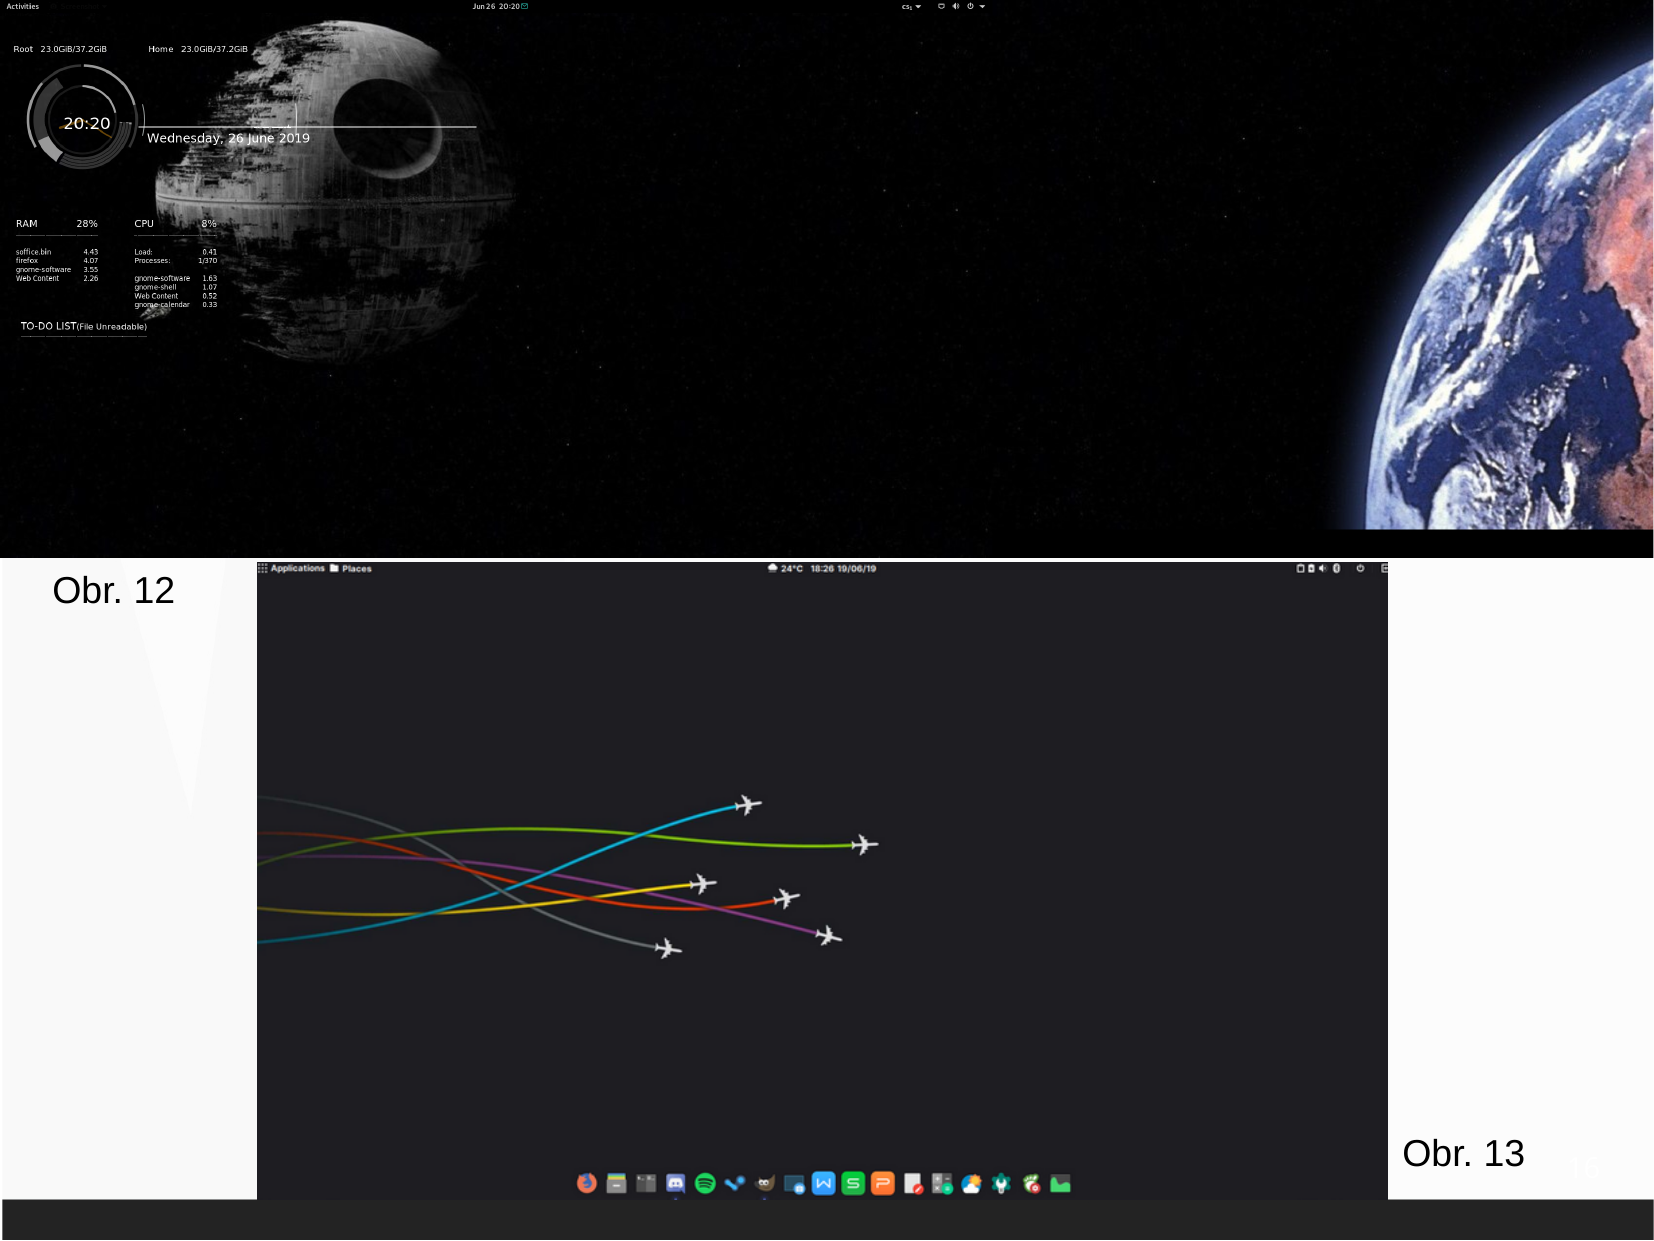

#
Obr. 12
Obr. 13
RoboPalach
16